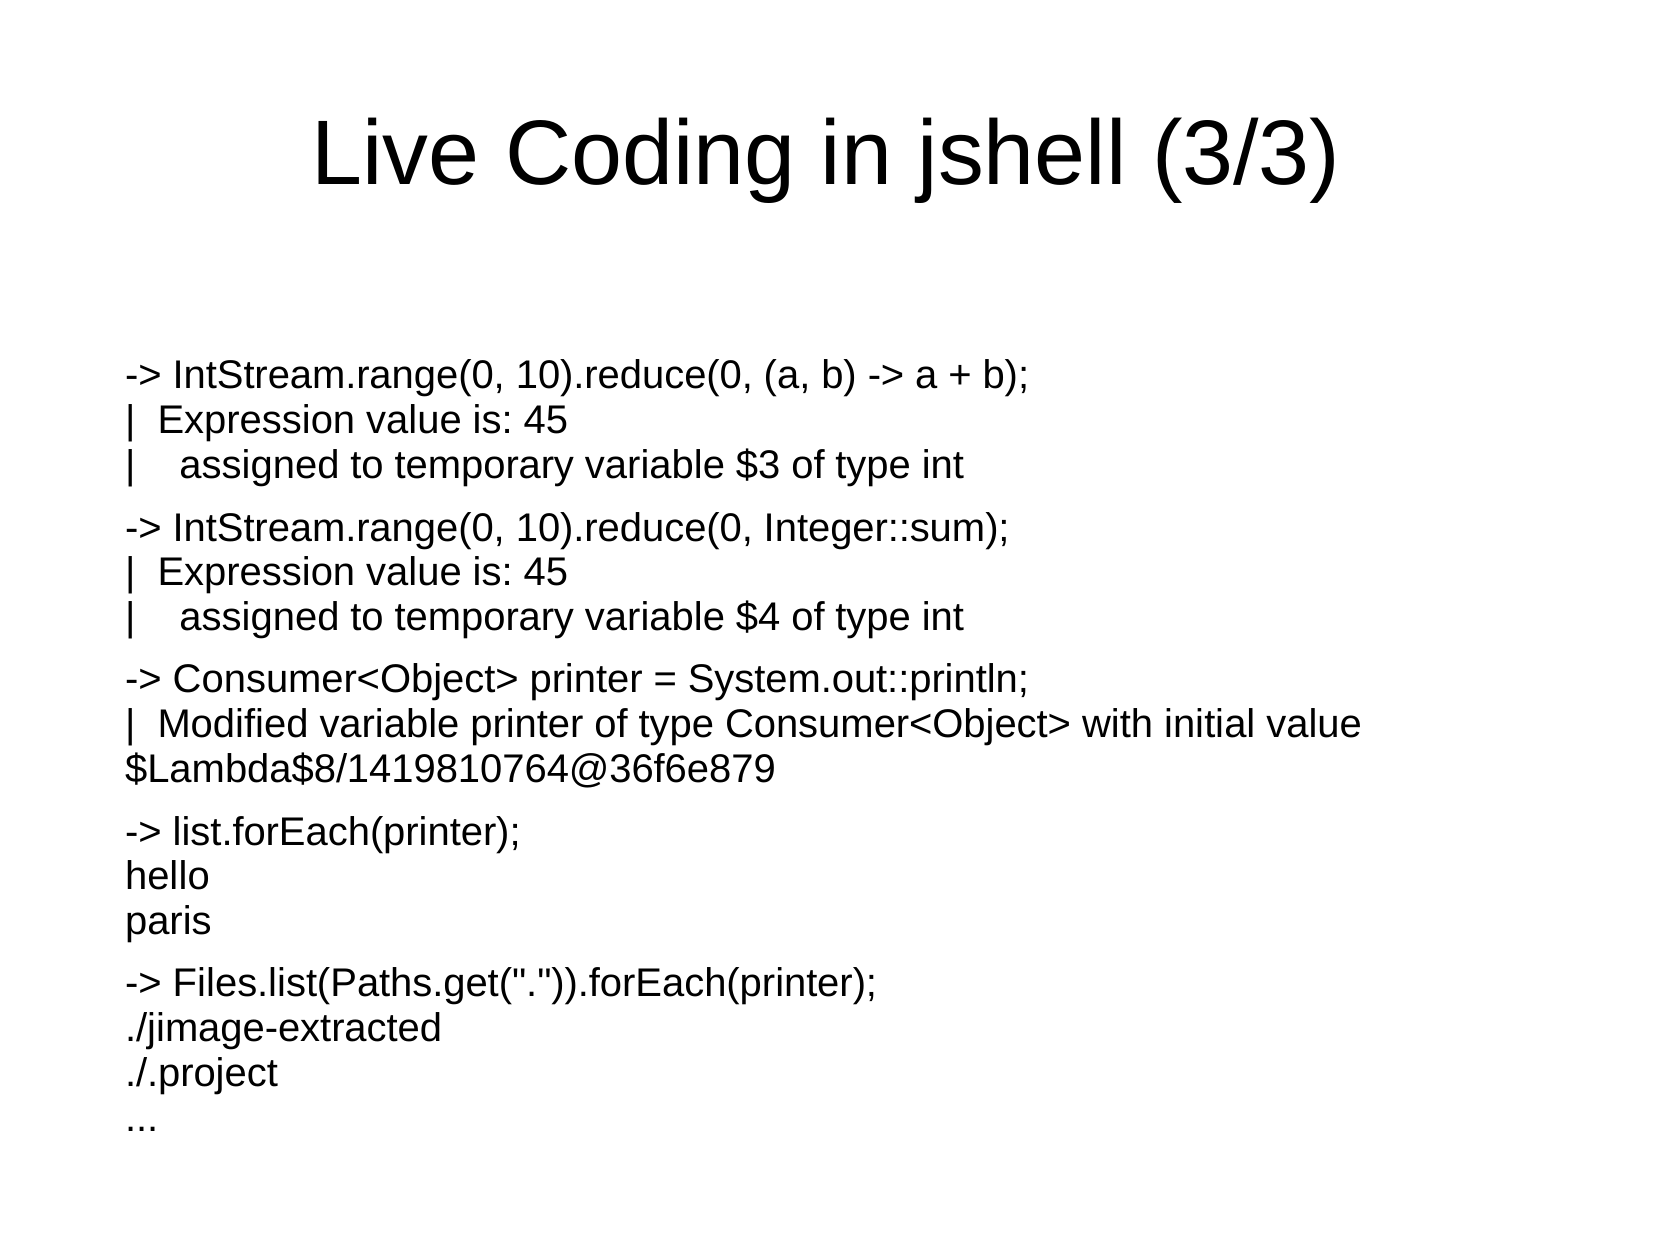

# Live Coding in jshell (3/3)
-> IntStream.range(0, 10).reduce(0, (a, b) -> a + b);
| Expression value is: 45
| assigned to temporary variable $3 of type int
-> IntStream.range(0, 10).reduce(0, Integer::sum);
| Expression value is: 45
| assigned to temporary variable $4 of type int
-> Consumer<Object> printer = System.out::println;
| Modified variable printer of type Consumer<Object> with initial value $Lambda$8/1419810764@36f6e879
-> list.forEach(printer);
hello
paris
-> Files.list(Paths.get(".")).forEach(printer);
./jimage-extracted
./.project
...